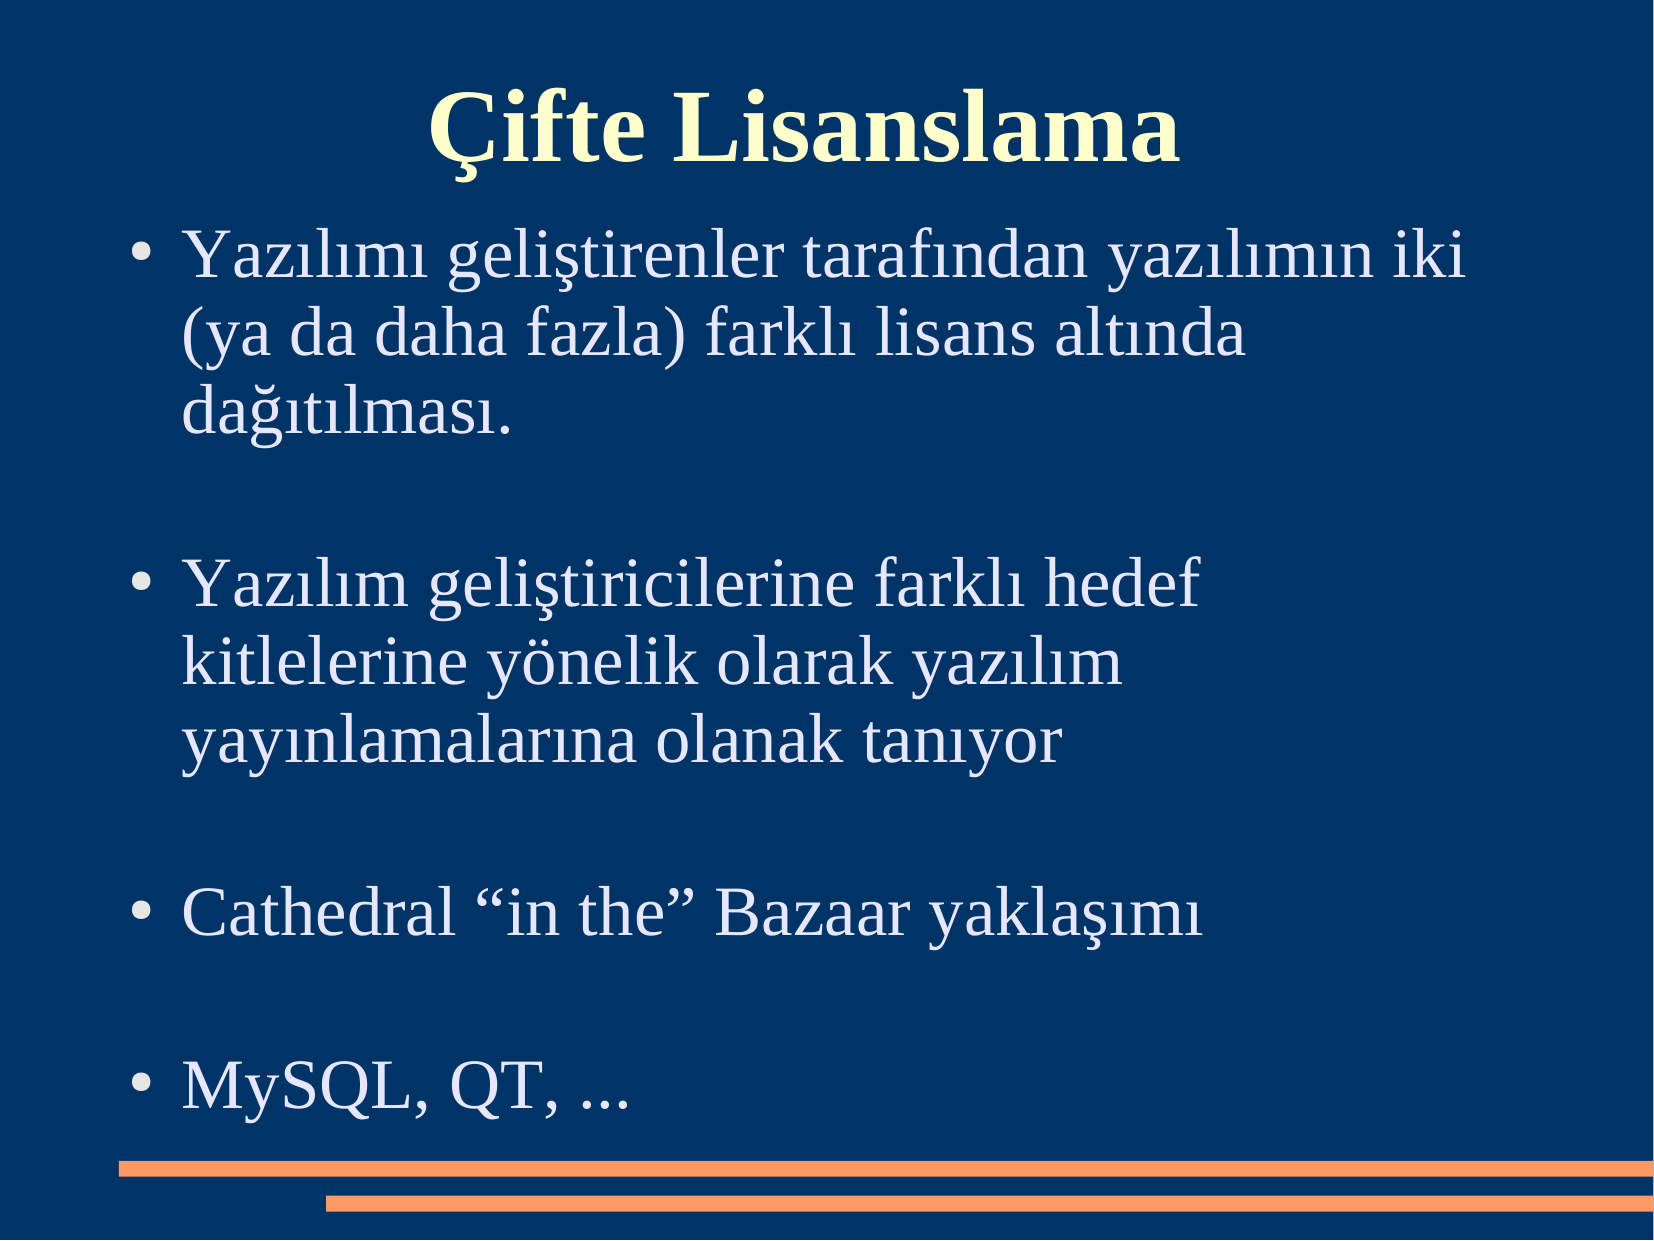

# Çifte Lisanslama
Yazılımı geliştirenler tarafından yazılımın iki (ya da daha fazla) farklı lisans altında dağıtılması.
Yazılım geliştiricilerine farklı hedef kitlelerine yönelik olarak yazılım yayınlamalarına olanak tanıyor
Cathedral “in the” Bazaar yaklaşımı
MySQL, QT, ...